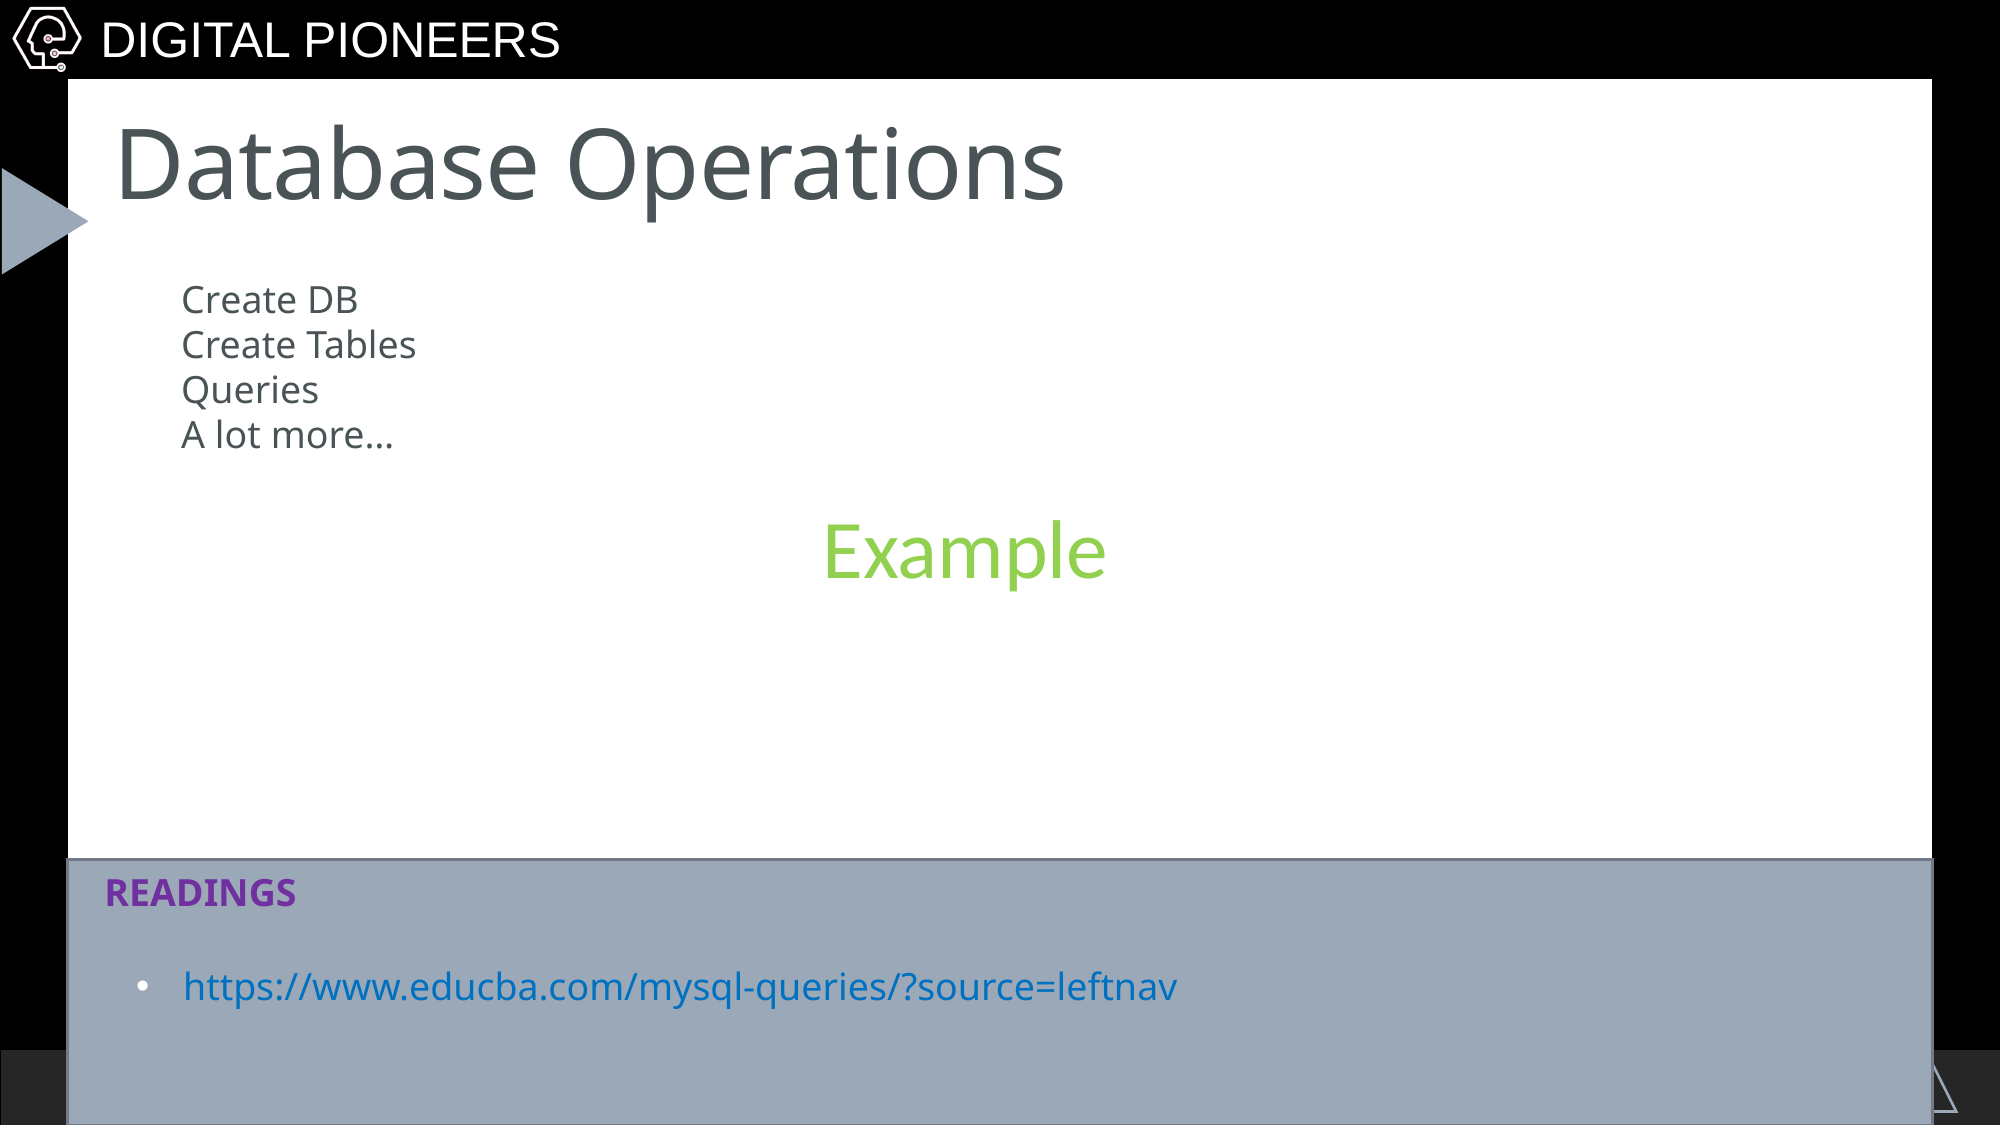

DIGITAL PIONEERS
# Database Operations
Create DB
Create Tables
Queries
A lot more…
Example
READINGS
https://www.educba.com/mysql-queries/?source=leftnav